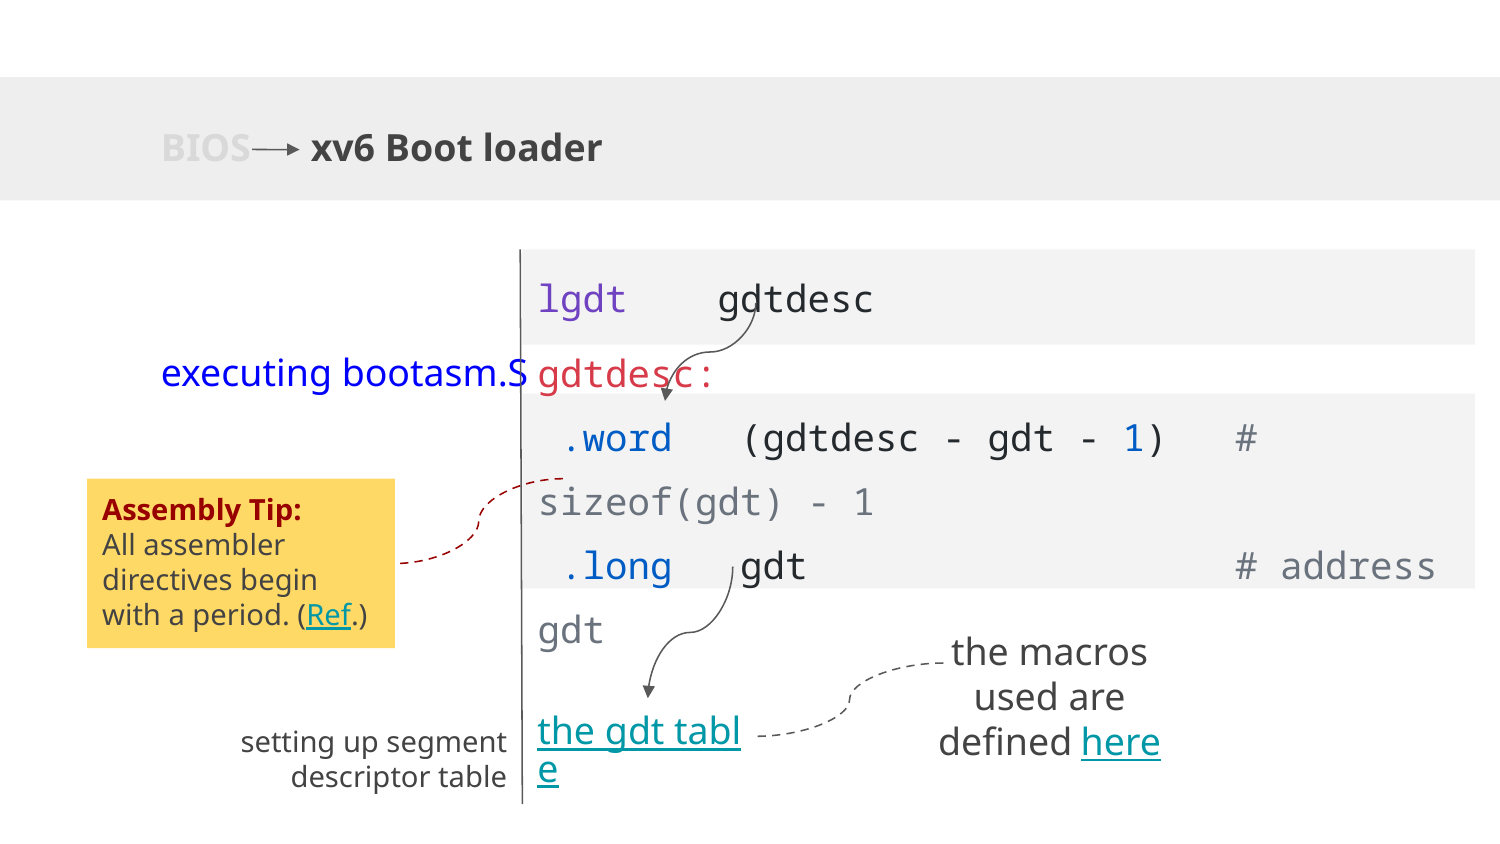

BIOS	xv6 Boot loader
2 source source file
executing bootasm.S
m.
lgdt gdtdesc
gdtdesc:
 .word (gdtdesc - gdt - 1) # sizeof(gdt) - 1
 .long gdt # address gdt
Assembly Tip:
All assembler directives begin with a period. (Ref.)
the macros used are defined here
the gdt table
setting up segment descriptor table